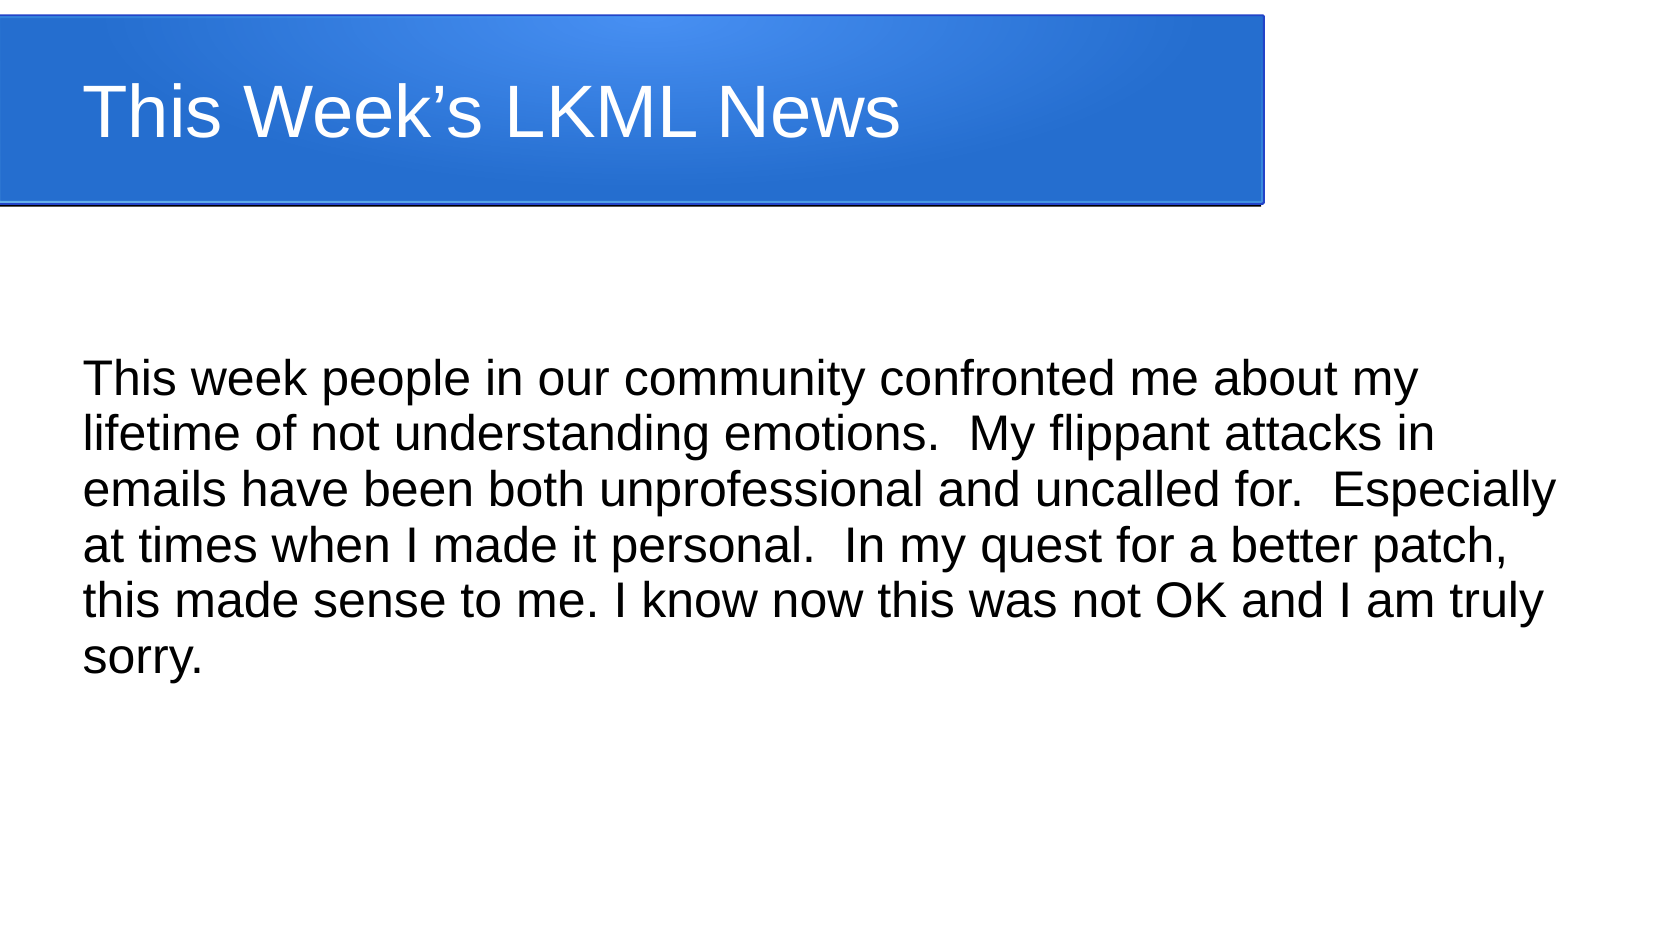

# This Week’s LKML News
This week people in our community confronted me about my lifetime of not understanding emotions. My flippant attacks in emails have been both unprofessional and uncalled for. Especially at times when I made it personal. In my quest for a better patch, this made sense to me. I know now this was not OK and I am truly sorry.